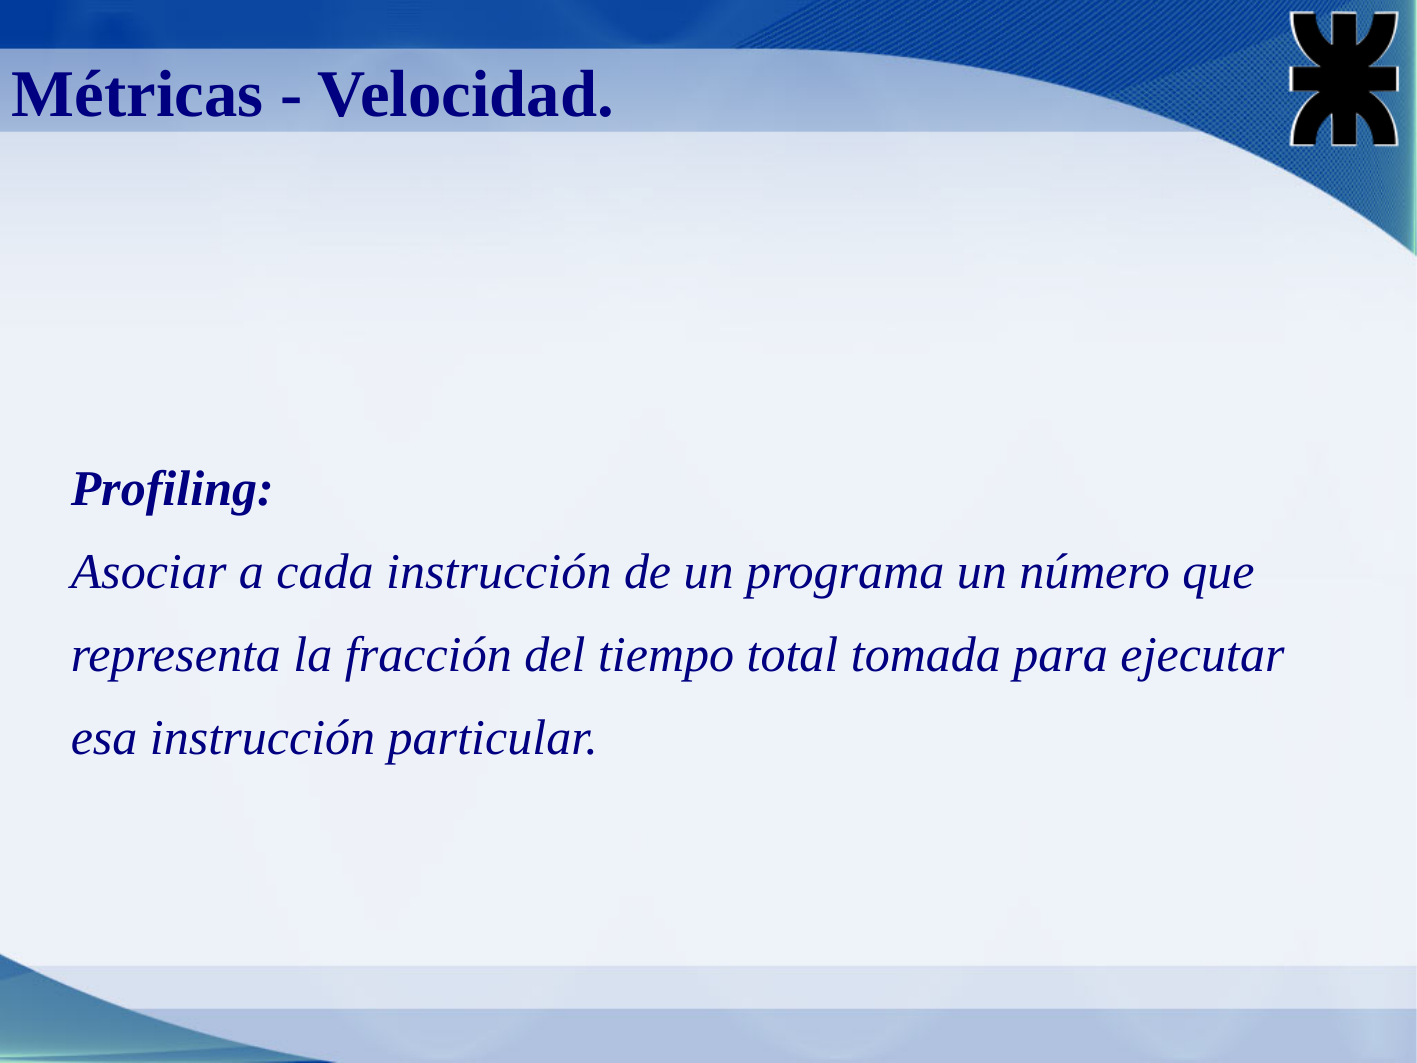

# Métricas - Velocidad.
Profiling:
Asociar a cada instrucción de un programa un número que
representa la fracción del tiempo total tomada para ejecutar esa instrucción particular.